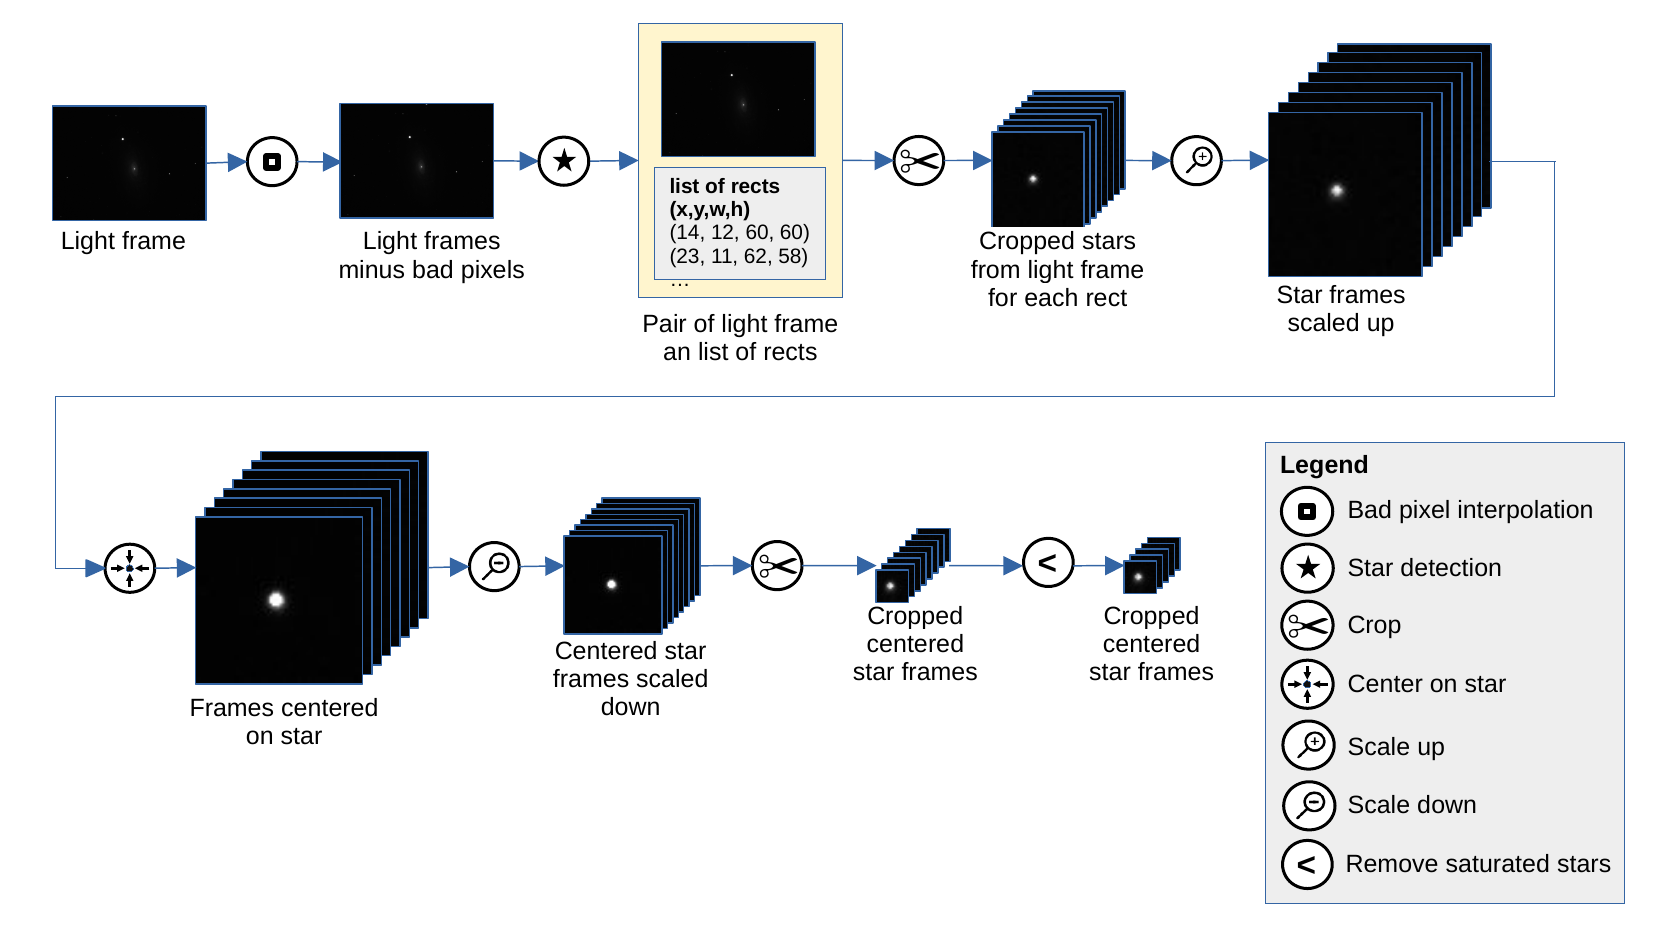

list of rects
(x,y,w,h)
(14, 12, 60, 60)
(23, 11, 62, 58)
…
Light frame
Light frames
minus bad pixels
Cropped stars from light frame
for each rect
Star frames scaled up
Pair of light frame an list of rects
Legend
Bad pixel interpolation
Star detection
Crop
Center on star
Scale up
Scale down
<
Remove saturated stars
<
Cropped
centered
star frames
Cropped
centered
star frames
Centered star
frames scaled
down
Frames centered on star